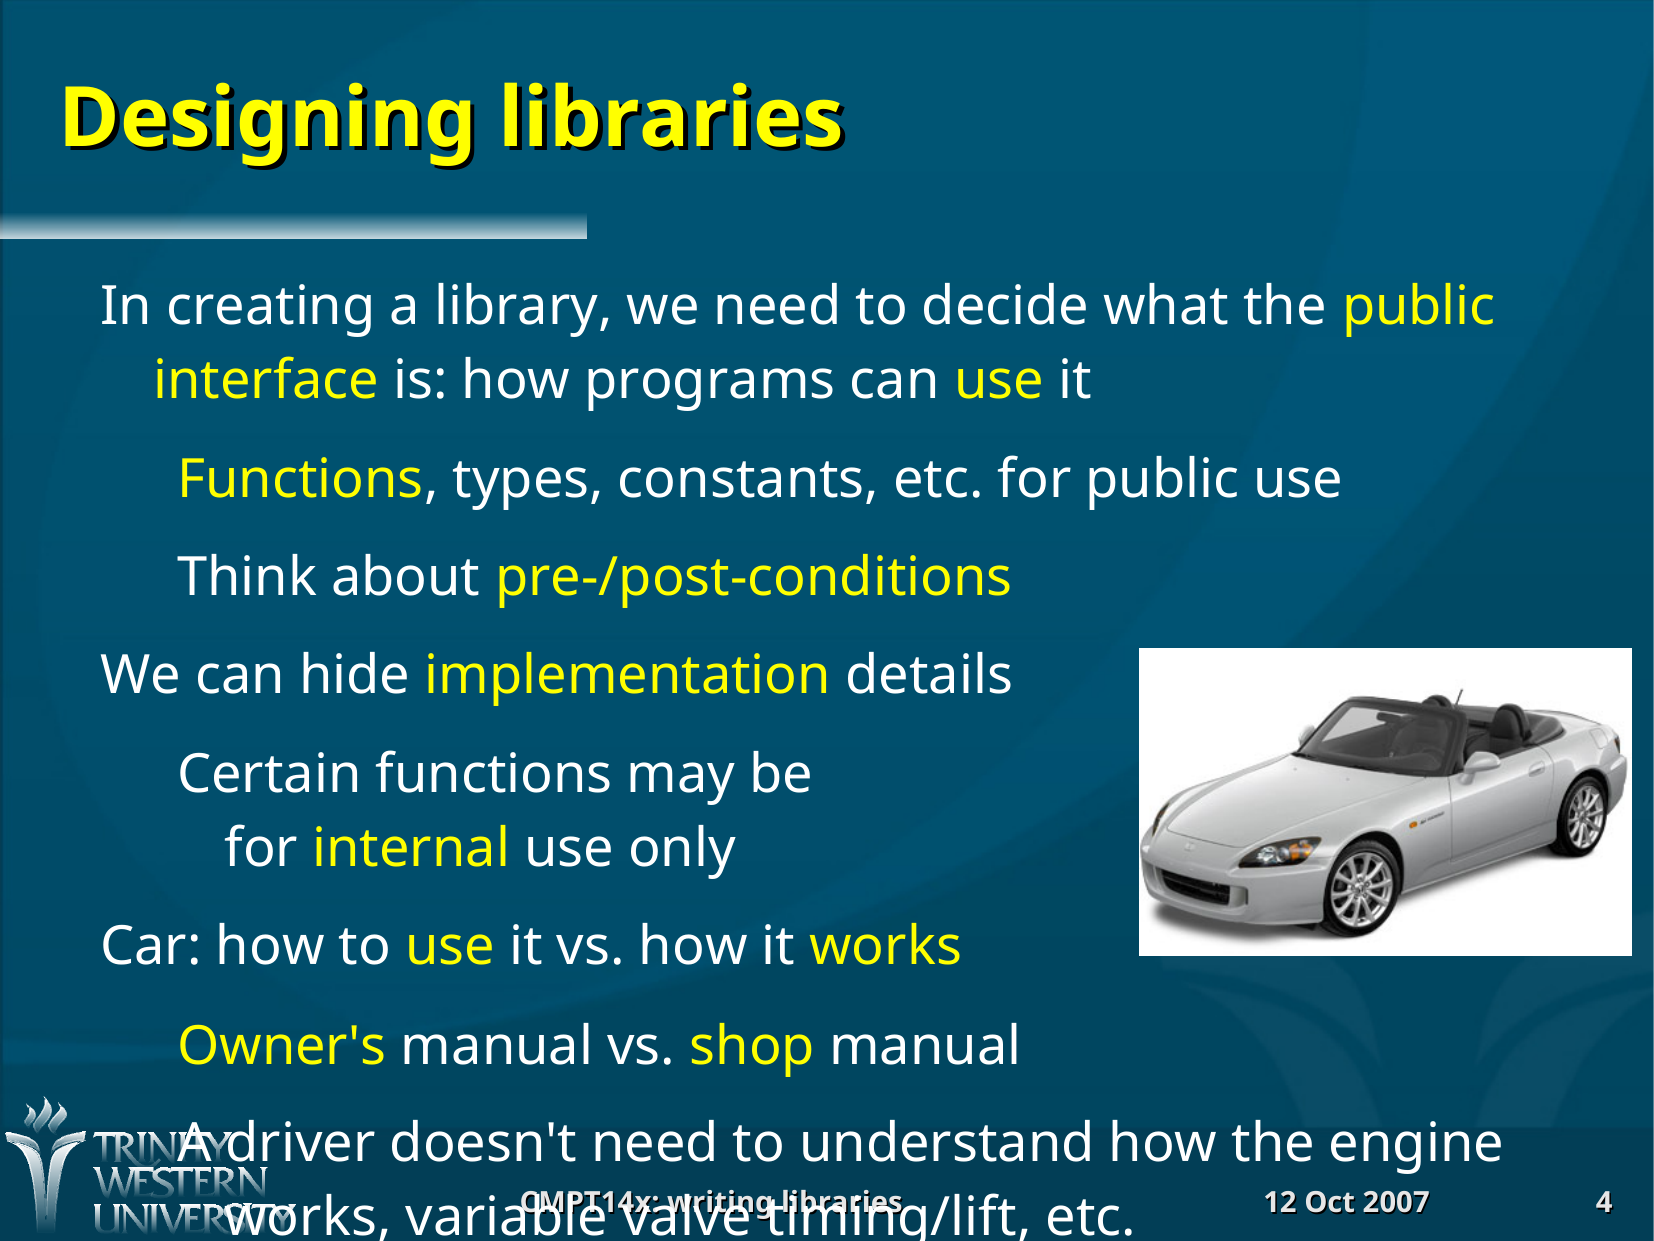

# Designing libraries
In creating a library, we need to decide what the public interface is: how programs can use it
Functions, types, constants, etc. for public use
Think about pre-/post-conditions
We can hide implementation details
Certain functions may be
for internal use only
Car: how to use it vs. how it works
Owner's manual vs. shop manual
A driver doesn't need to understand how the engine works, variable valve timing/lift, etc.
CMPT14x: writing libraries
12 Oct 2007
4